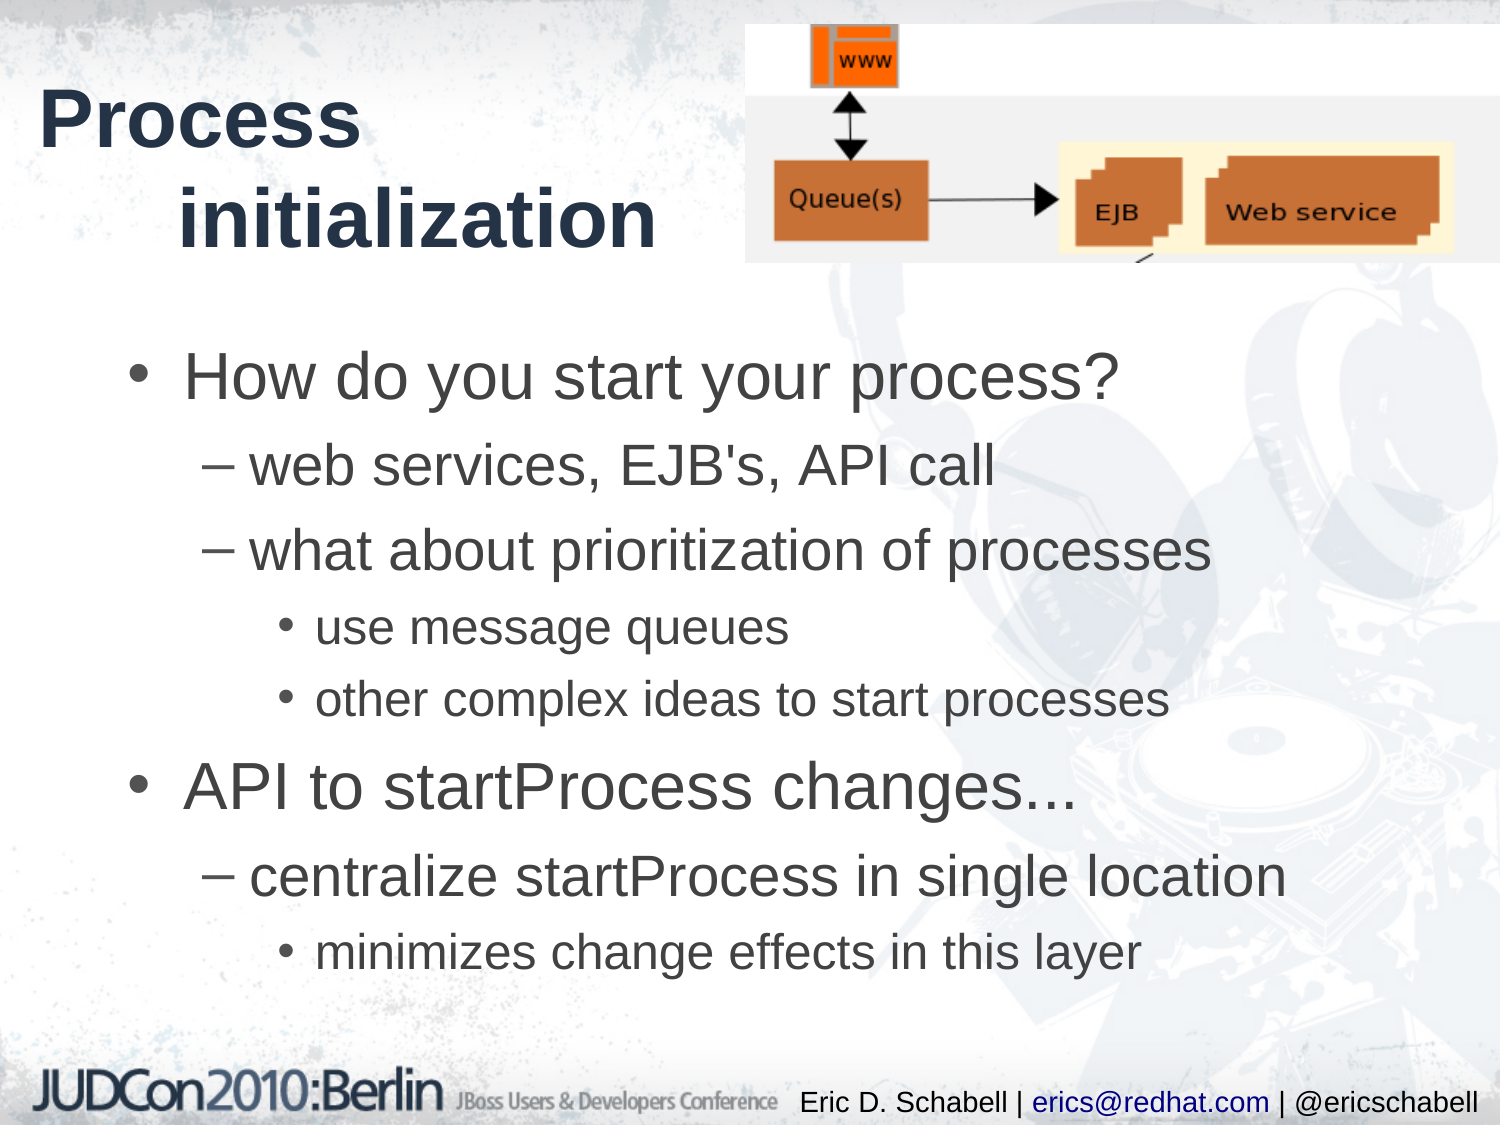

# Process initialization
How do you start your process?
web services, EJB's, API call
what about prioritization of processes
use message queues
other complex ideas to start processes
API to startProcess changes...
centralize startProcess in single location
minimizes change effects in this layer